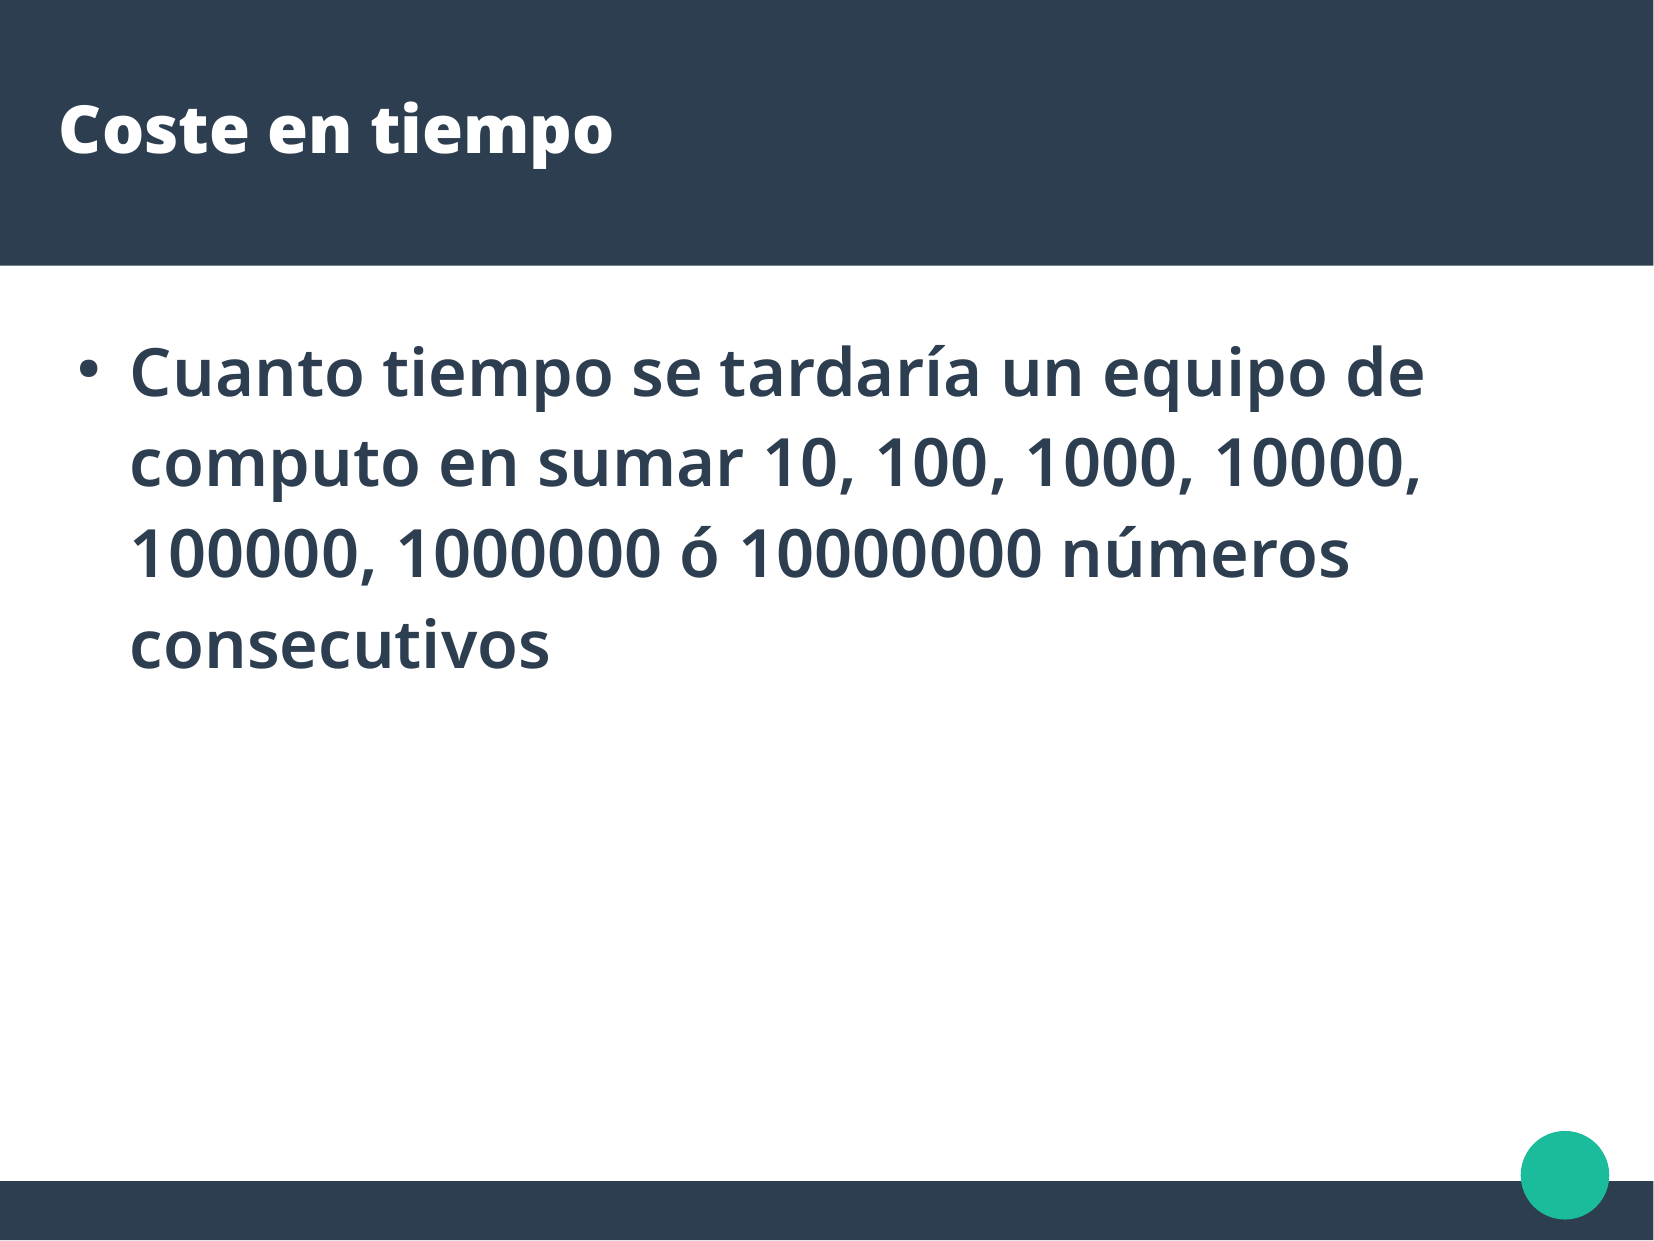

# Coste en tiempo
Cuanto tiempo se tardaría un equipo de computo en sumar 10, 100, 1000, 10000, 100000, 1000000 ó 10000000 números consecutivos